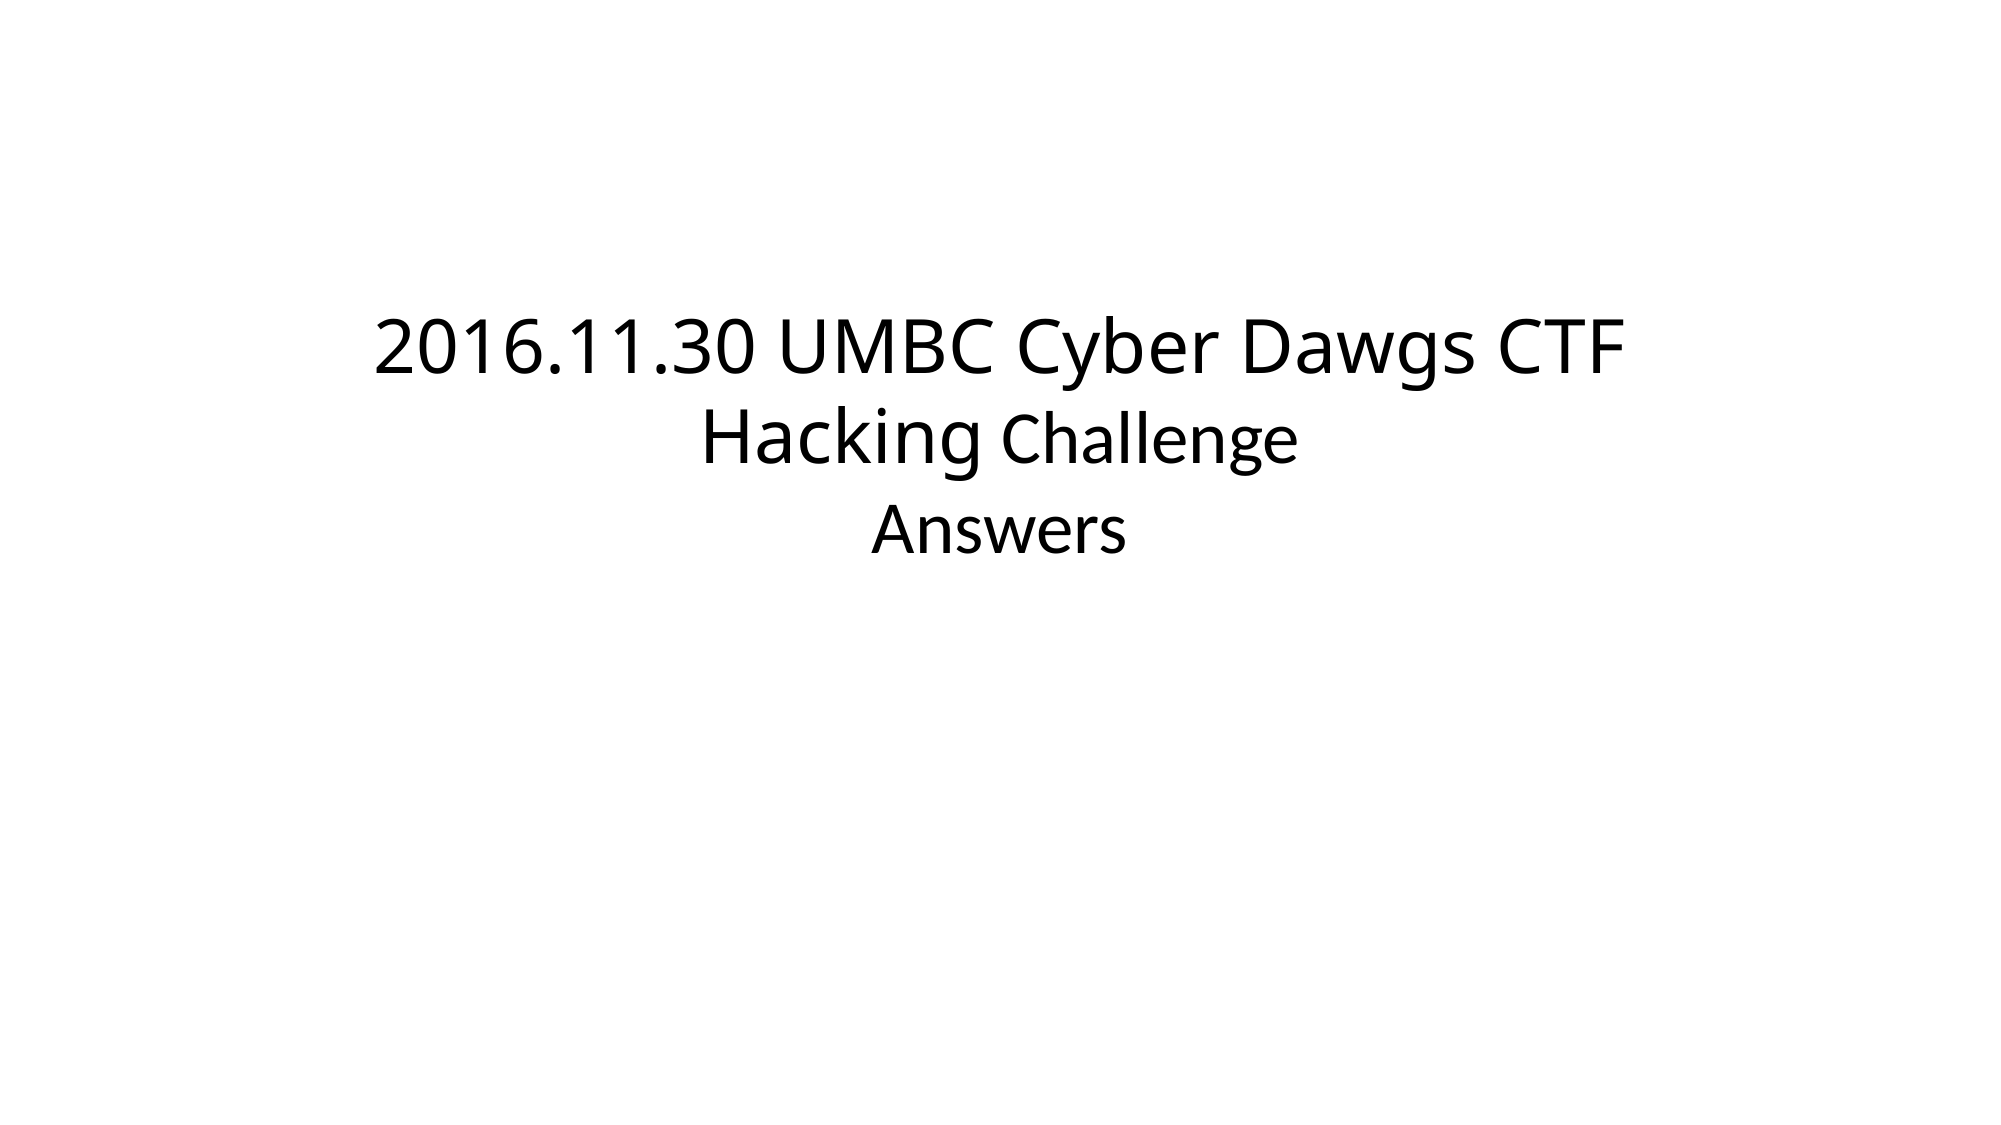

# 2016.11.30 UMBC Cyber Dawgs CTF Hacking Challenge Answers